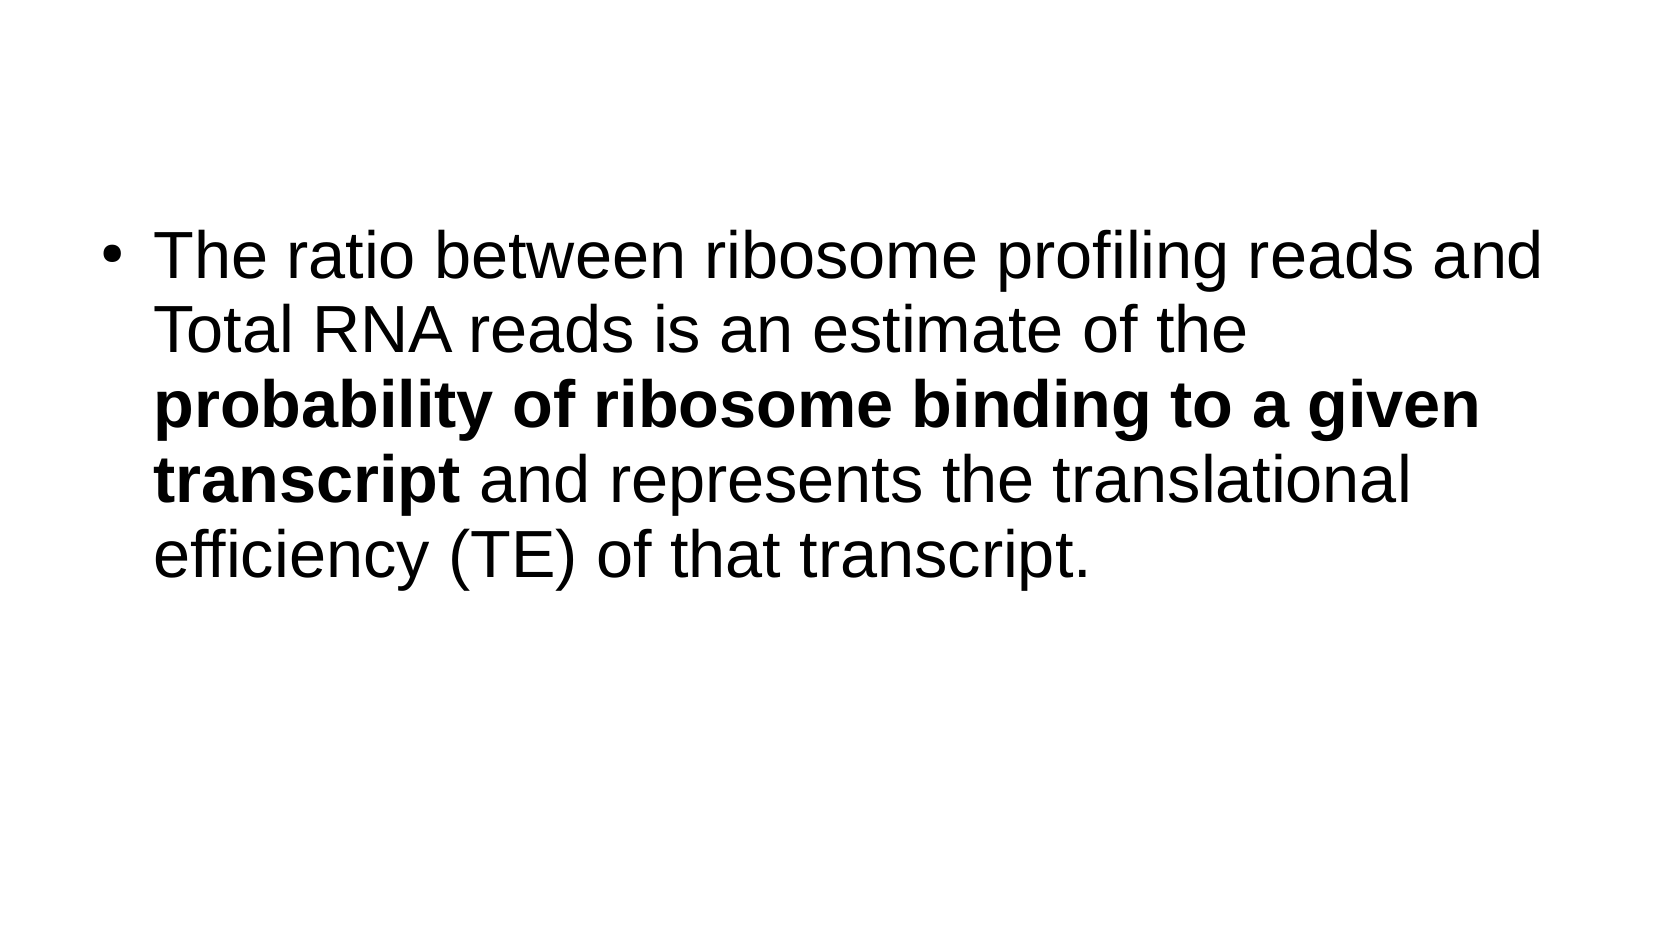

#
The ratio between ribosome profiling reads and Total RNA reads is an estimate of the probability of ribosome binding to a given transcript and represents the translational efficiency (TE) of that transcript.